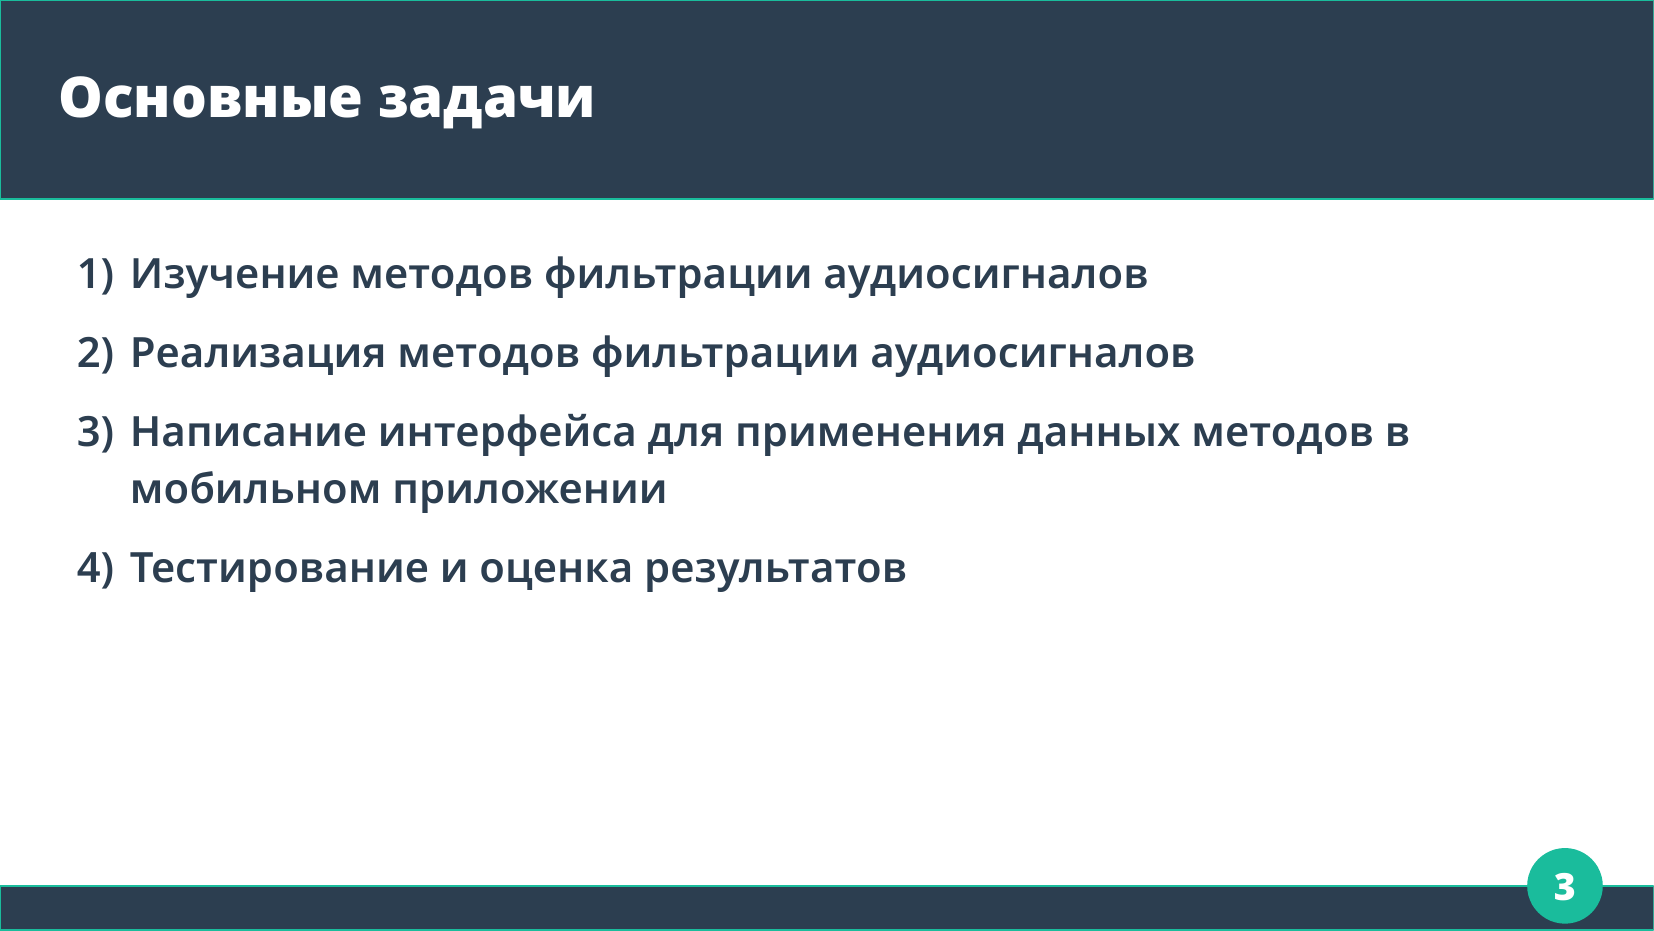

# Основные задачи
Изучение методов фильтрации аудиосигналов
Реализация методов фильтрации аудиосигналов
Написание интерфейса для применения данных методов в мобильном приложении
Тестирование и оценка результатов
3